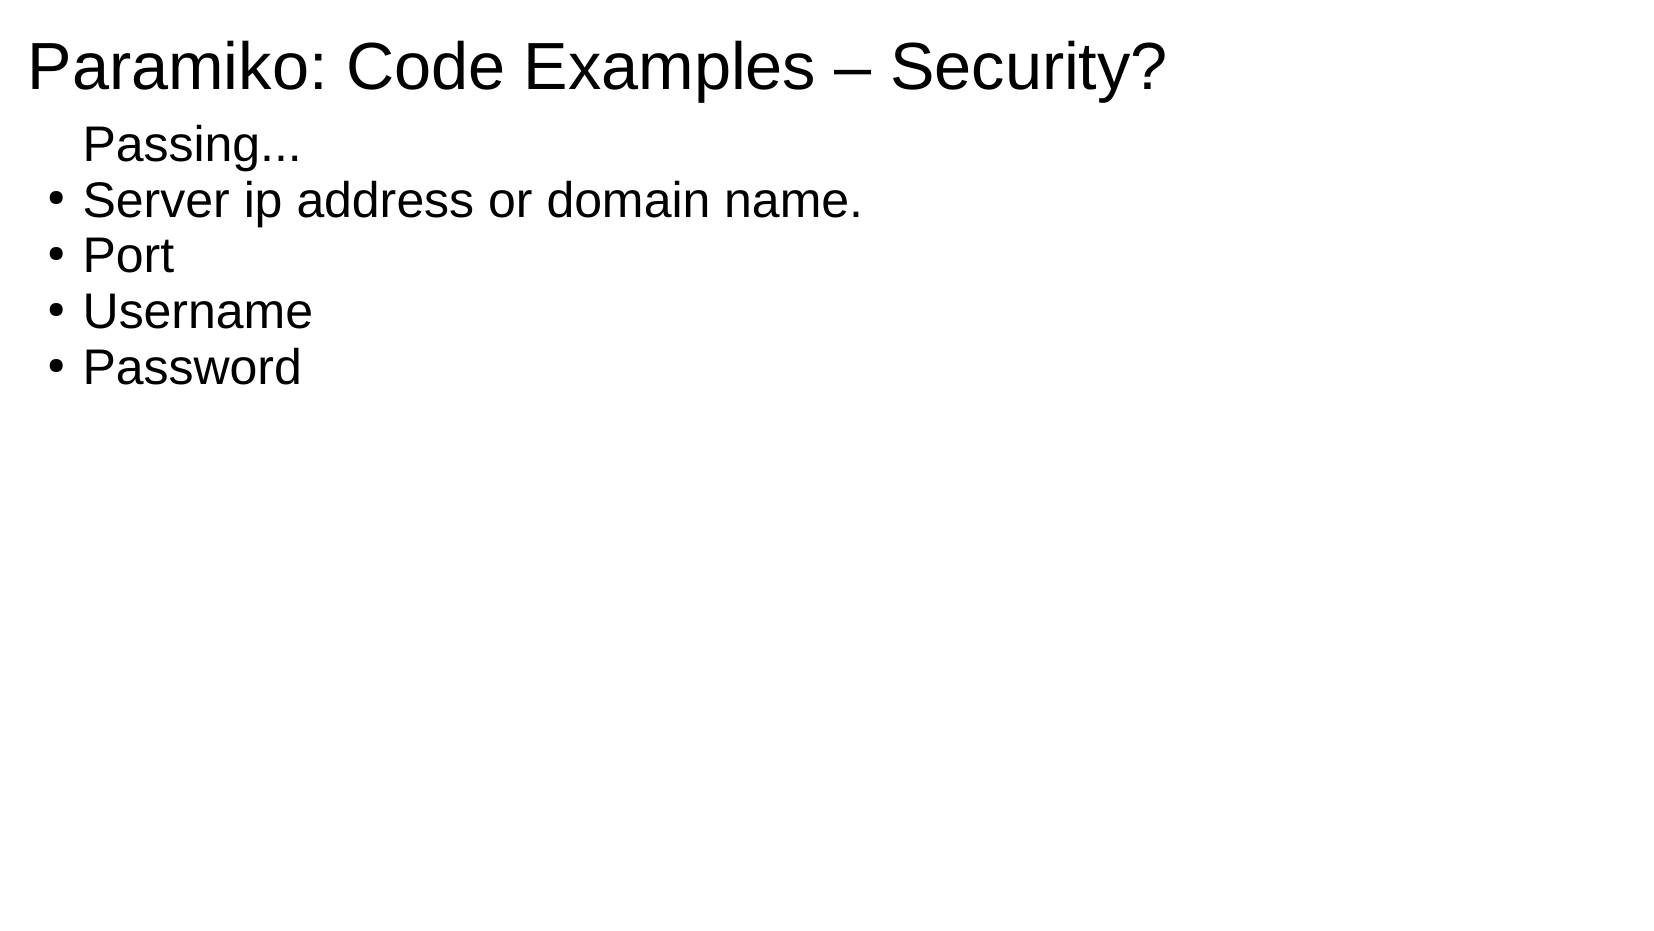

# Paramiko: Code Examples – Security?
Passing...
Server ip address or domain name.
Port
Username
Password